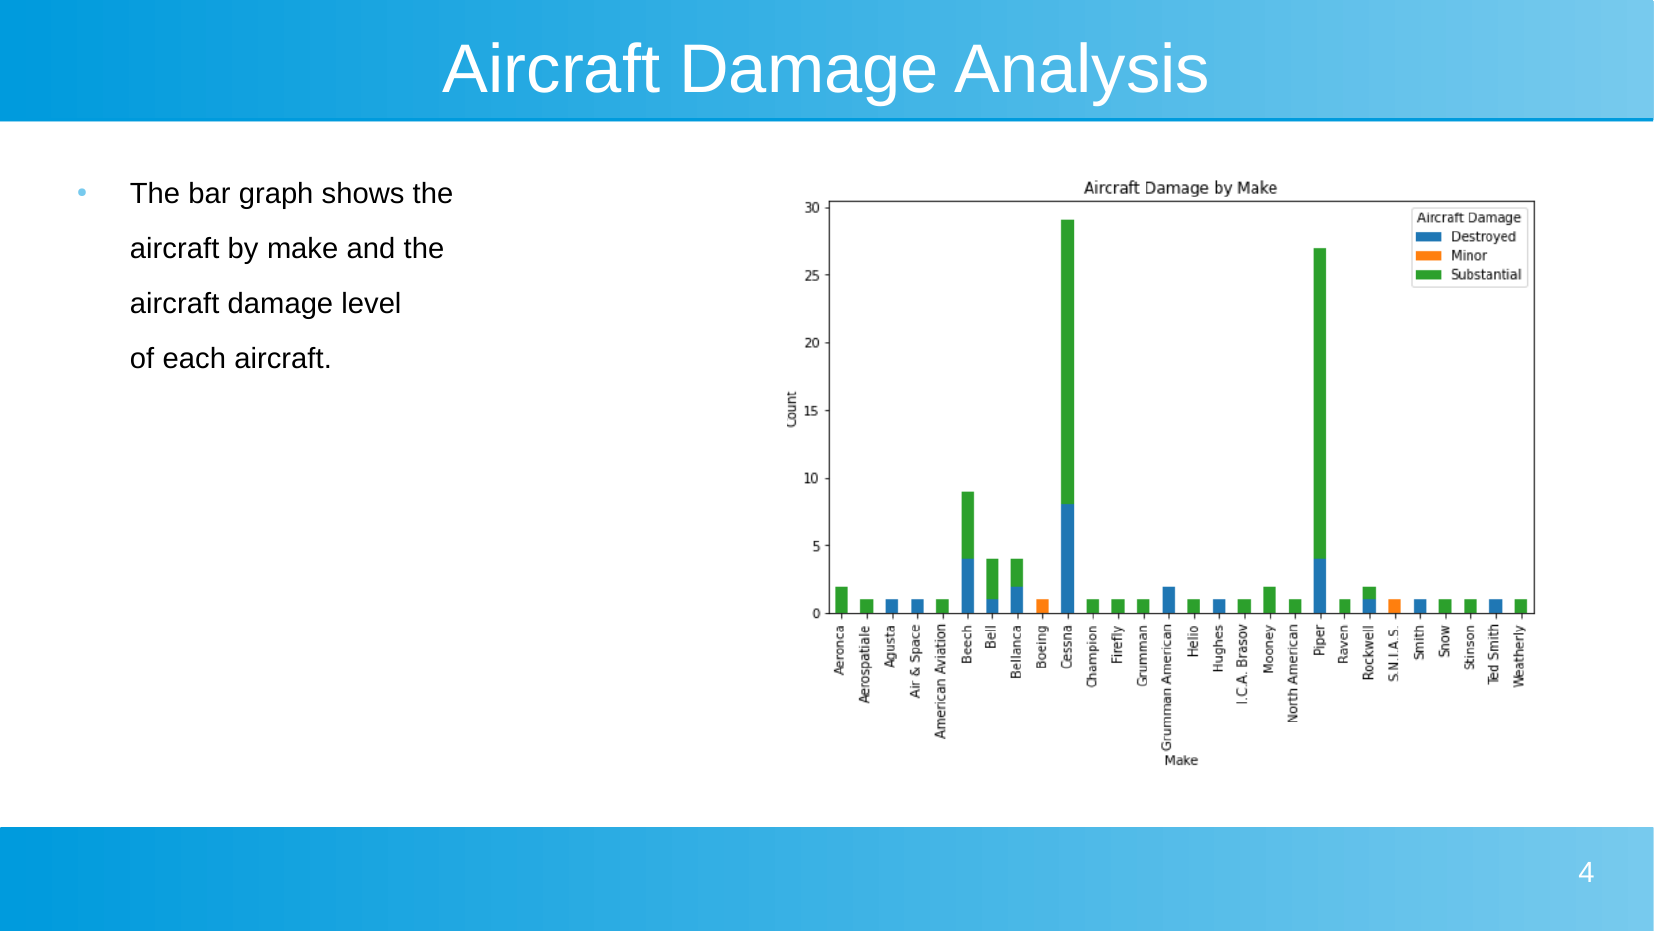

# Aircraft Damage Analysis
The bar graph shows the
aircraft by make and the
aircraft damage level
of each aircraft.
4